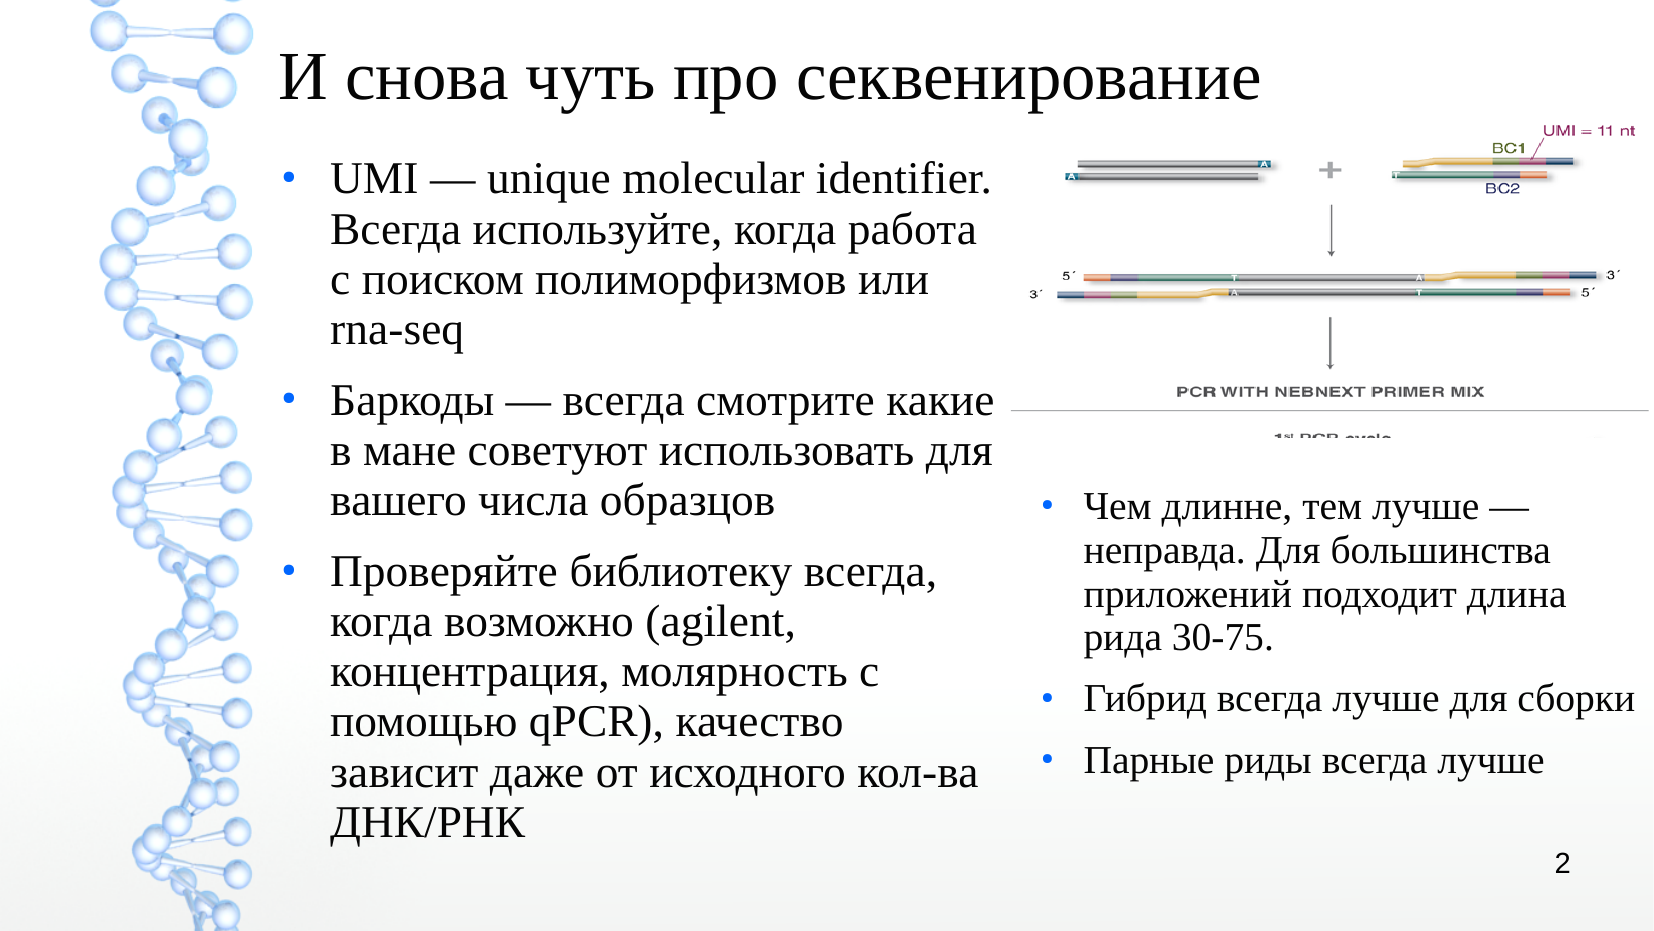

# И снова чуть про секвенирование
UMI — unique molecular identifier. Всегда используйте, когда работа с поиском полиморфизмов или rna-seq
Баркоды — всегда смотрите какие в мане советуют использовать для вашего числа образцов
Проверяйте библиотеку всегда, когда возможно (agilent, концентрация, молярность с помощью qPCR), качество зависит даже от исходного кол-ва ДНК/РНК
Чем длинне, тем лучше — неправда. Для большинства приложений подходит длина рида 30-75.
Гибрид всегда лучше для сборки
Парные риды всегда лучше
2